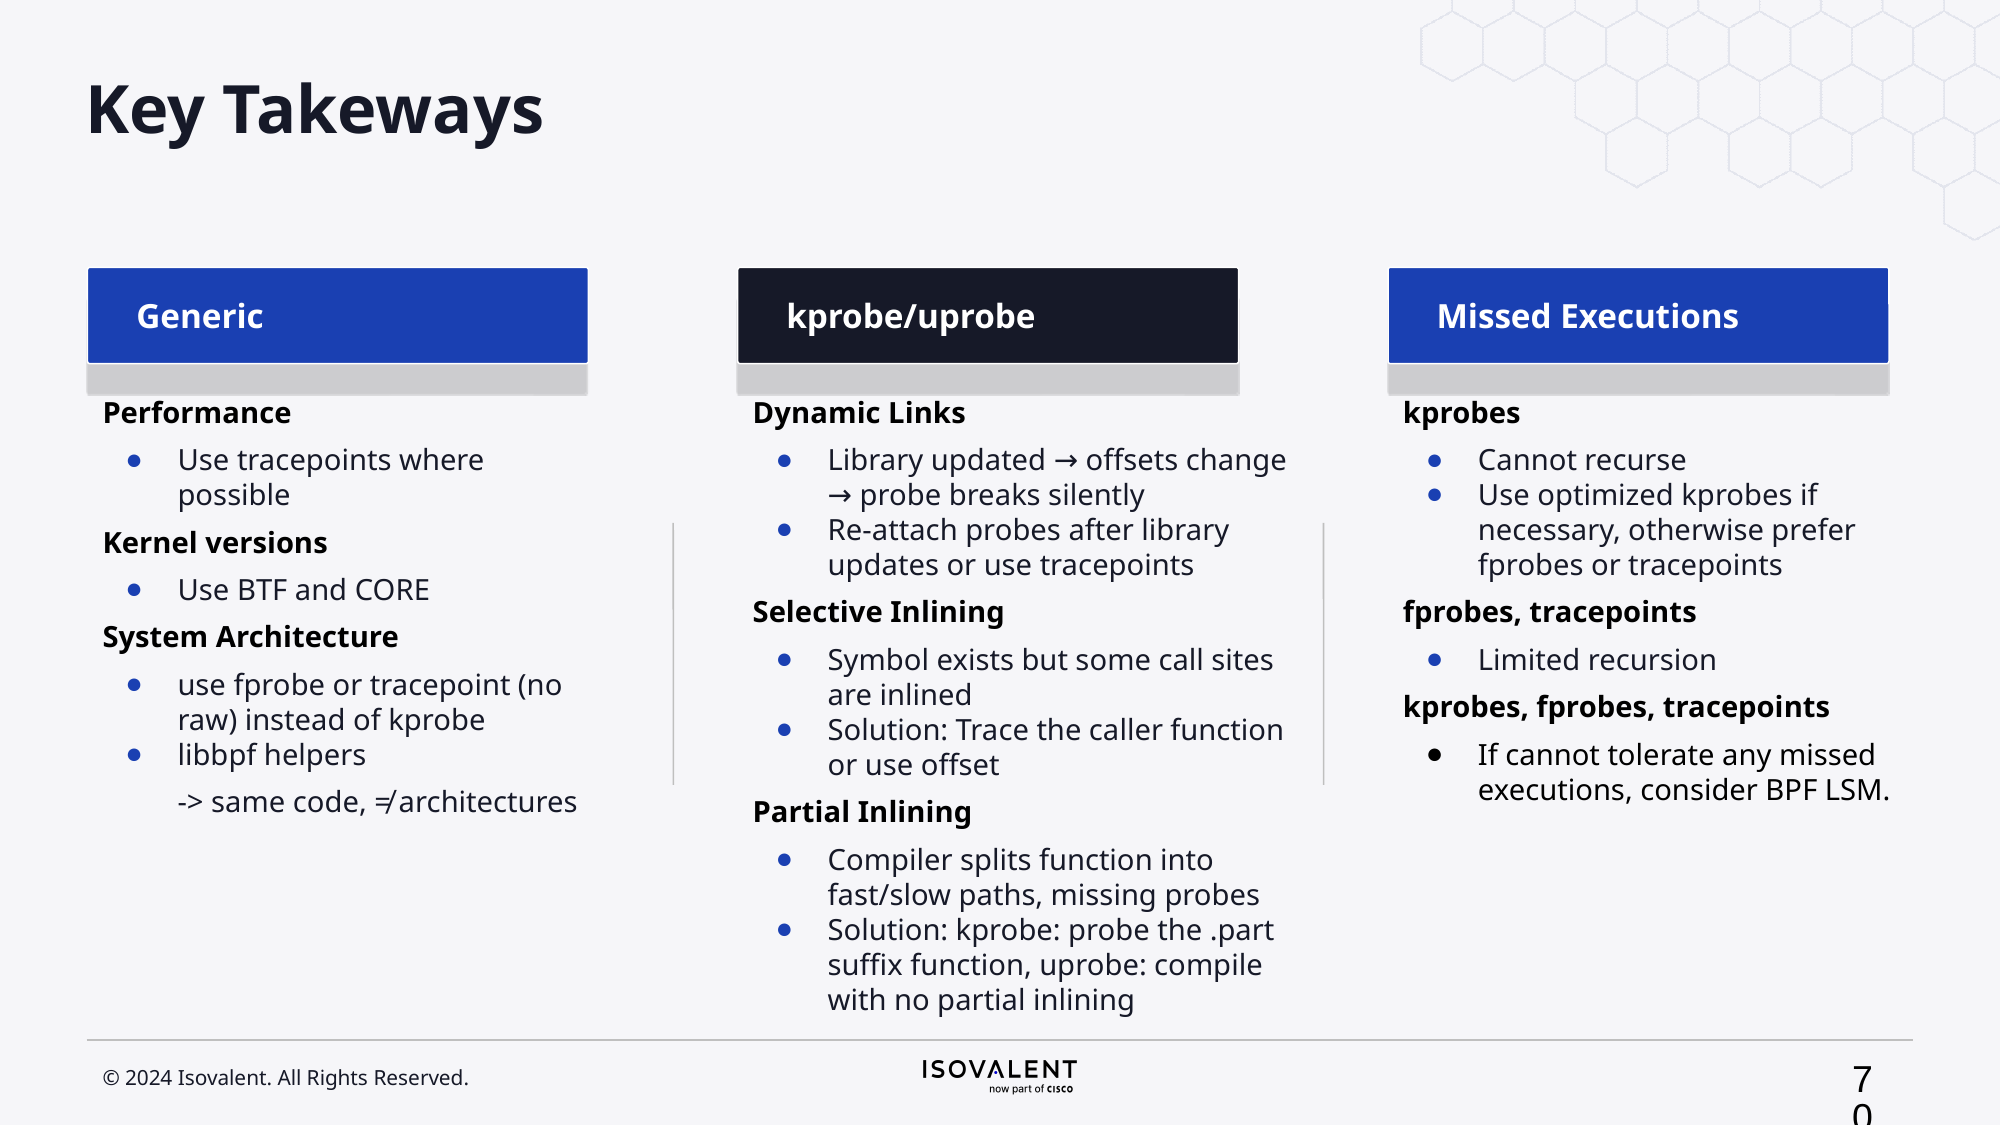

# Key Takeways
Generic
kprobe/uprobe
Missed Executions
Performance
Use tracepoints where possible
Kernel versions
Use BTF and CORE
System Architecture
use fprobe or tracepoint (no raw) instead of kprobe
libbpf helpers
-> same code, ≠ architectures
Dynamic Links
Library updated → offsets change → probe breaks silently
Re-attach probes after library updates or use tracepoints
Selective Inlining
Symbol exists but some call sites are inlined
Solution: Trace the caller function or use offset
Partial Inlining
Compiler splits function into fast/slow paths, missing probes
Solution: kprobe: probe the .part suffix function, uprobe: compile with no partial inlining
kprobes
Cannot recurse
Use optimized kprobes if necessary, otherwise prefer fprobes or tracepoints
fprobes, tracepoints
Limited recursion
kprobes, fprobes, tracepoints
If cannot tolerate any missed executions, consider BPF LSM.